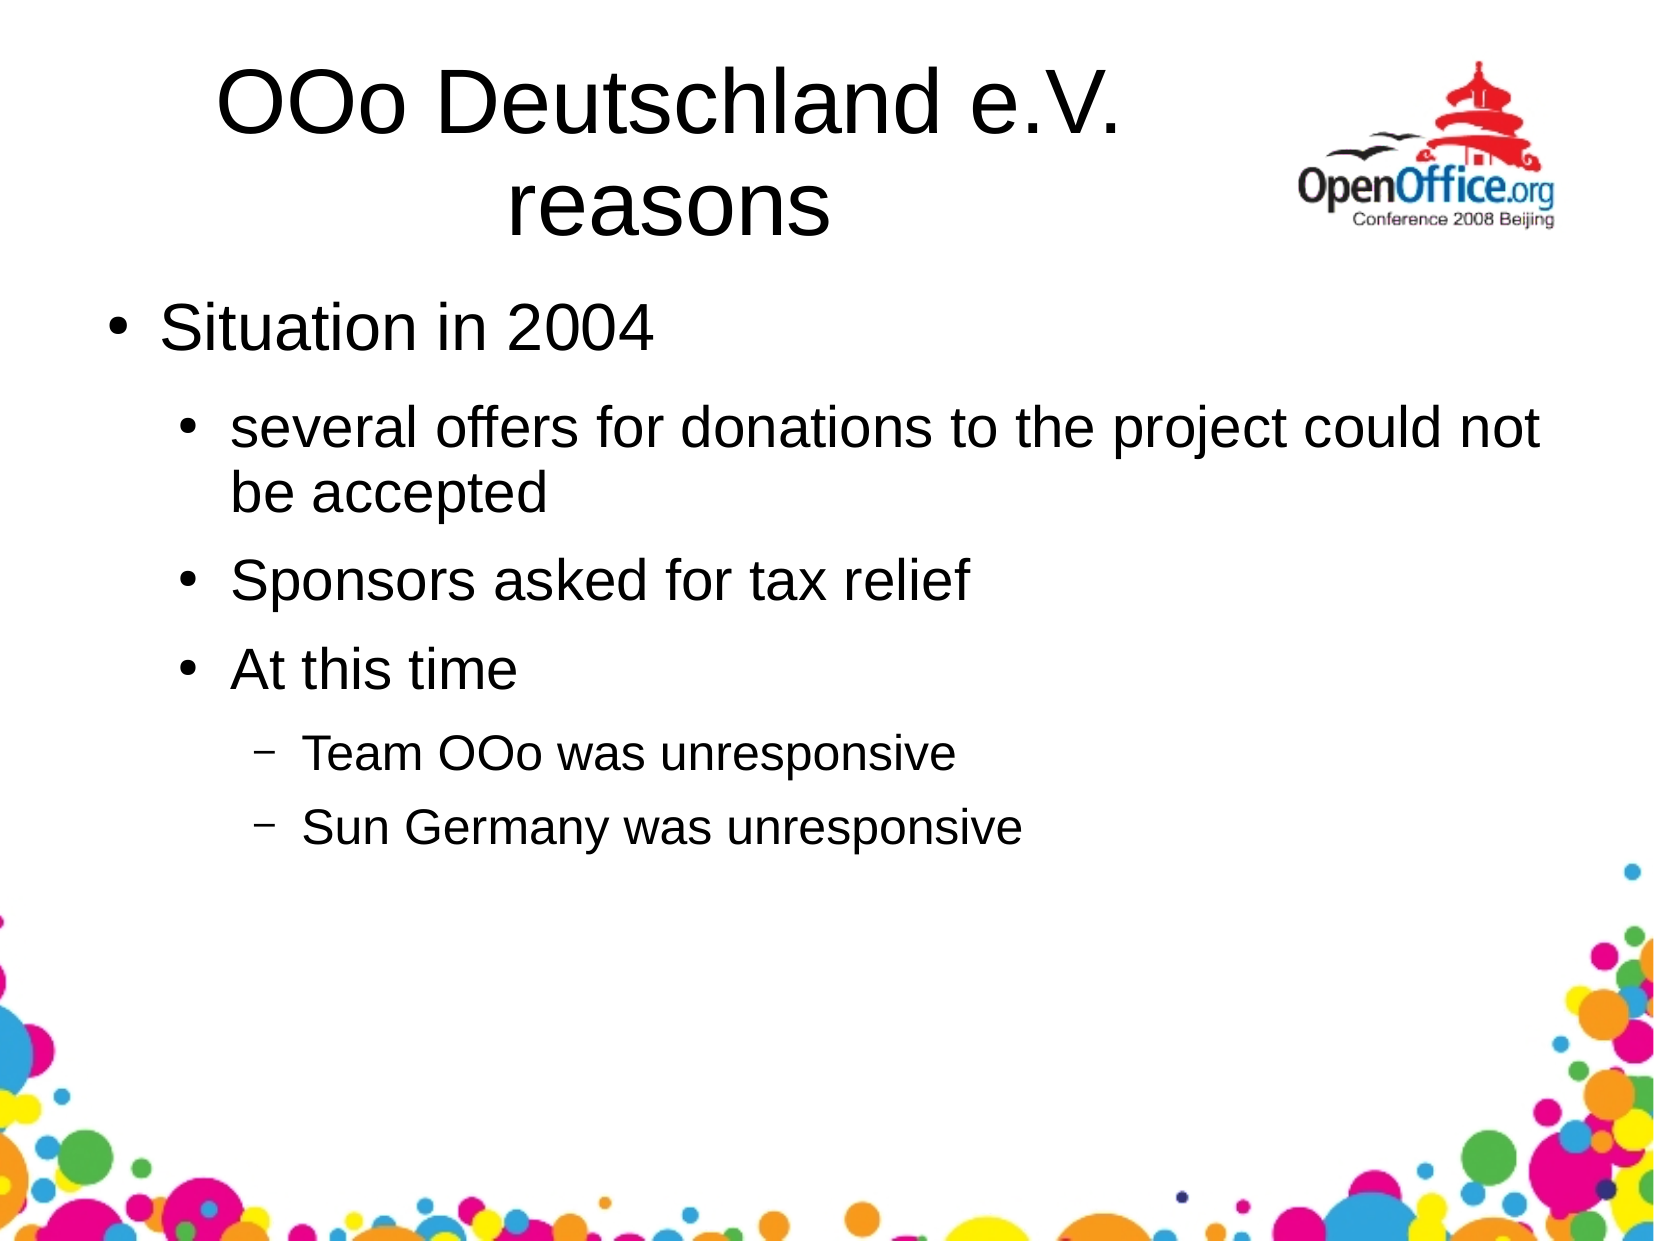

# OOo Deutschland e.V. reasons
Situation in 2004
several offers for donations to the project could not be accepted
Sponsors asked for tax relief
At this time
Team OOo was unresponsive
Sun Germany was unresponsive